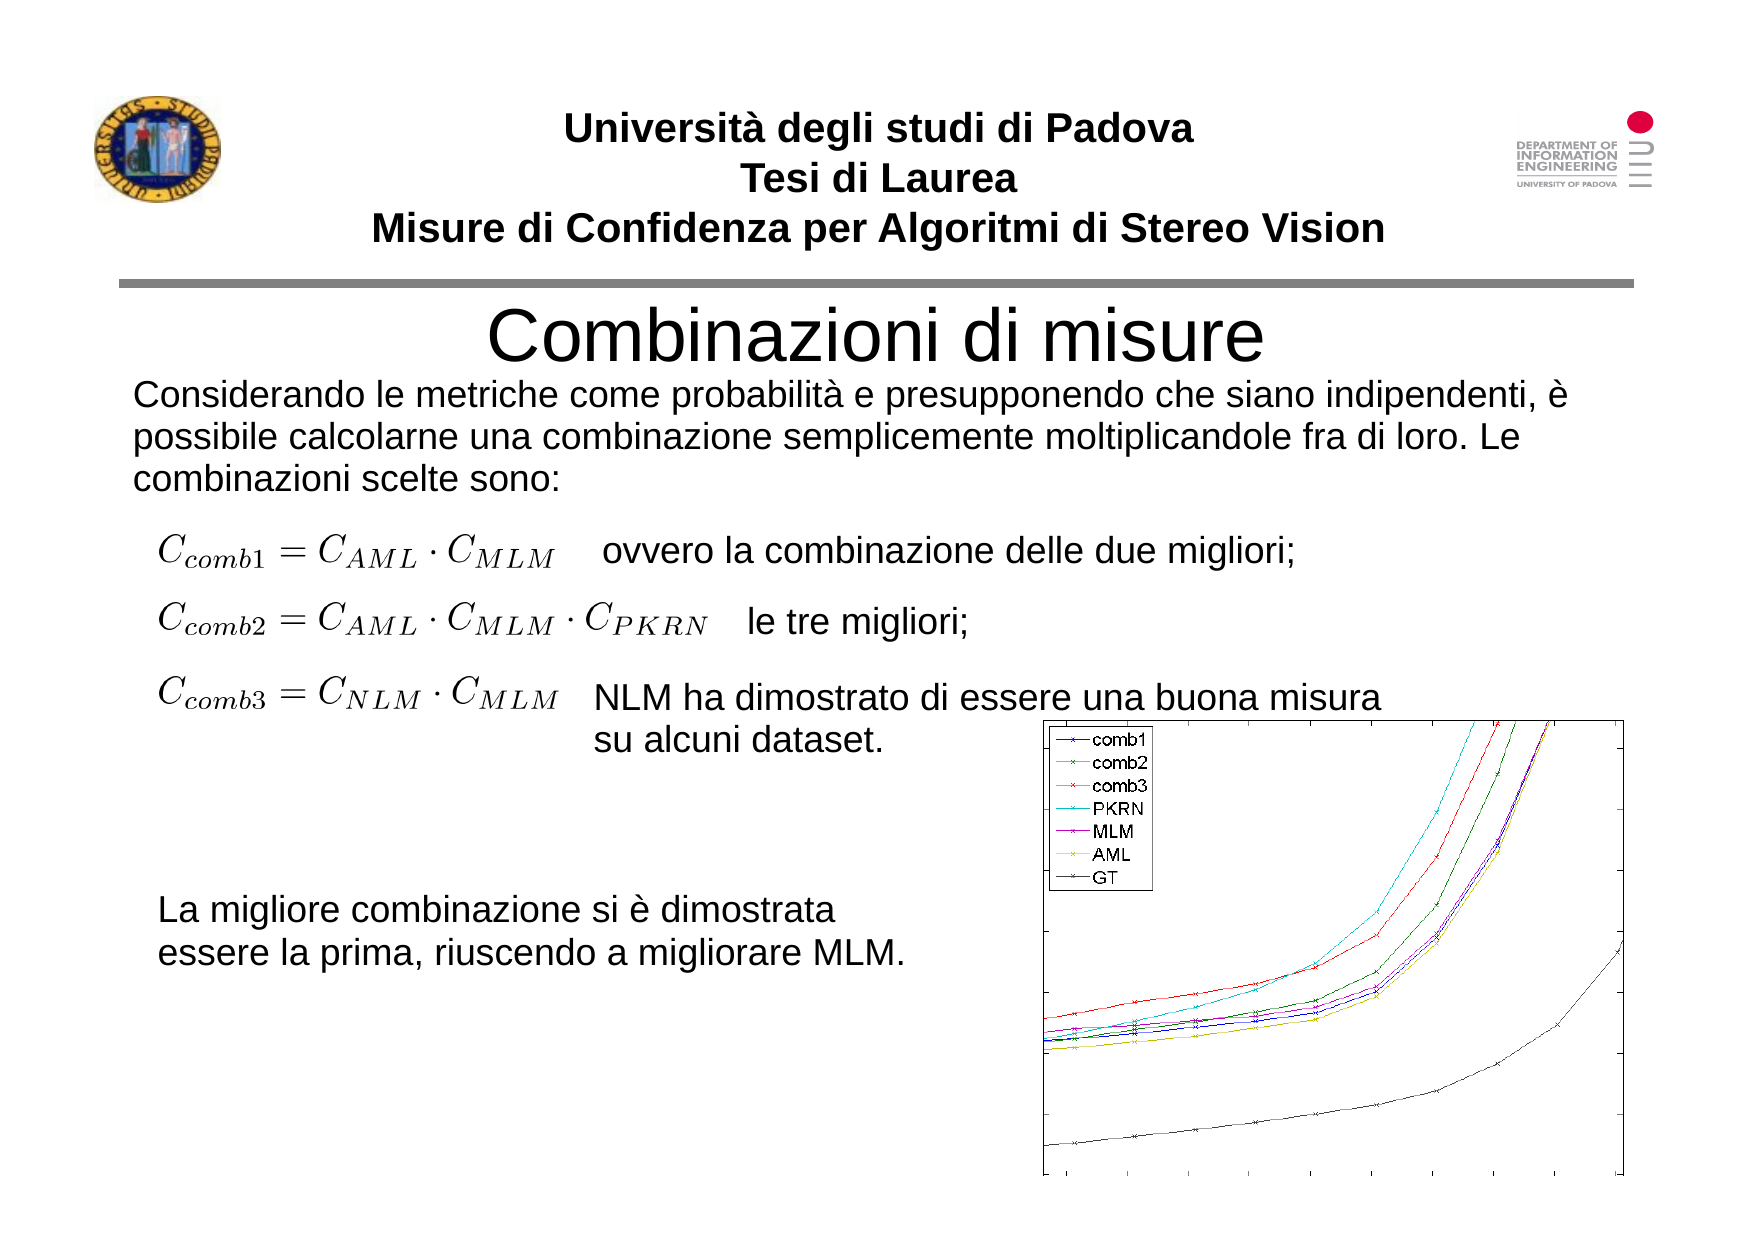

Università degli studi di Padova
Tesi di Laurea
Misure di Confidenza per Algoritmi di Stereo Vision
# Combinazioni di misure
Considerando le metriche come probabilità e presupponendo che siano indipendenti, è possibile calcolarne una combinazione semplicemente moltiplicandole fra di loro. Le combinazioni scelte sono:
ovvero la combinazione delle due migliori;
le tre migliori;
NLM ha dimostrato di essere una buona misura
su alcuni dataset.
La migliore combinazione si è dimostrata
essere la prima, riuscendo a migliorare MLM.